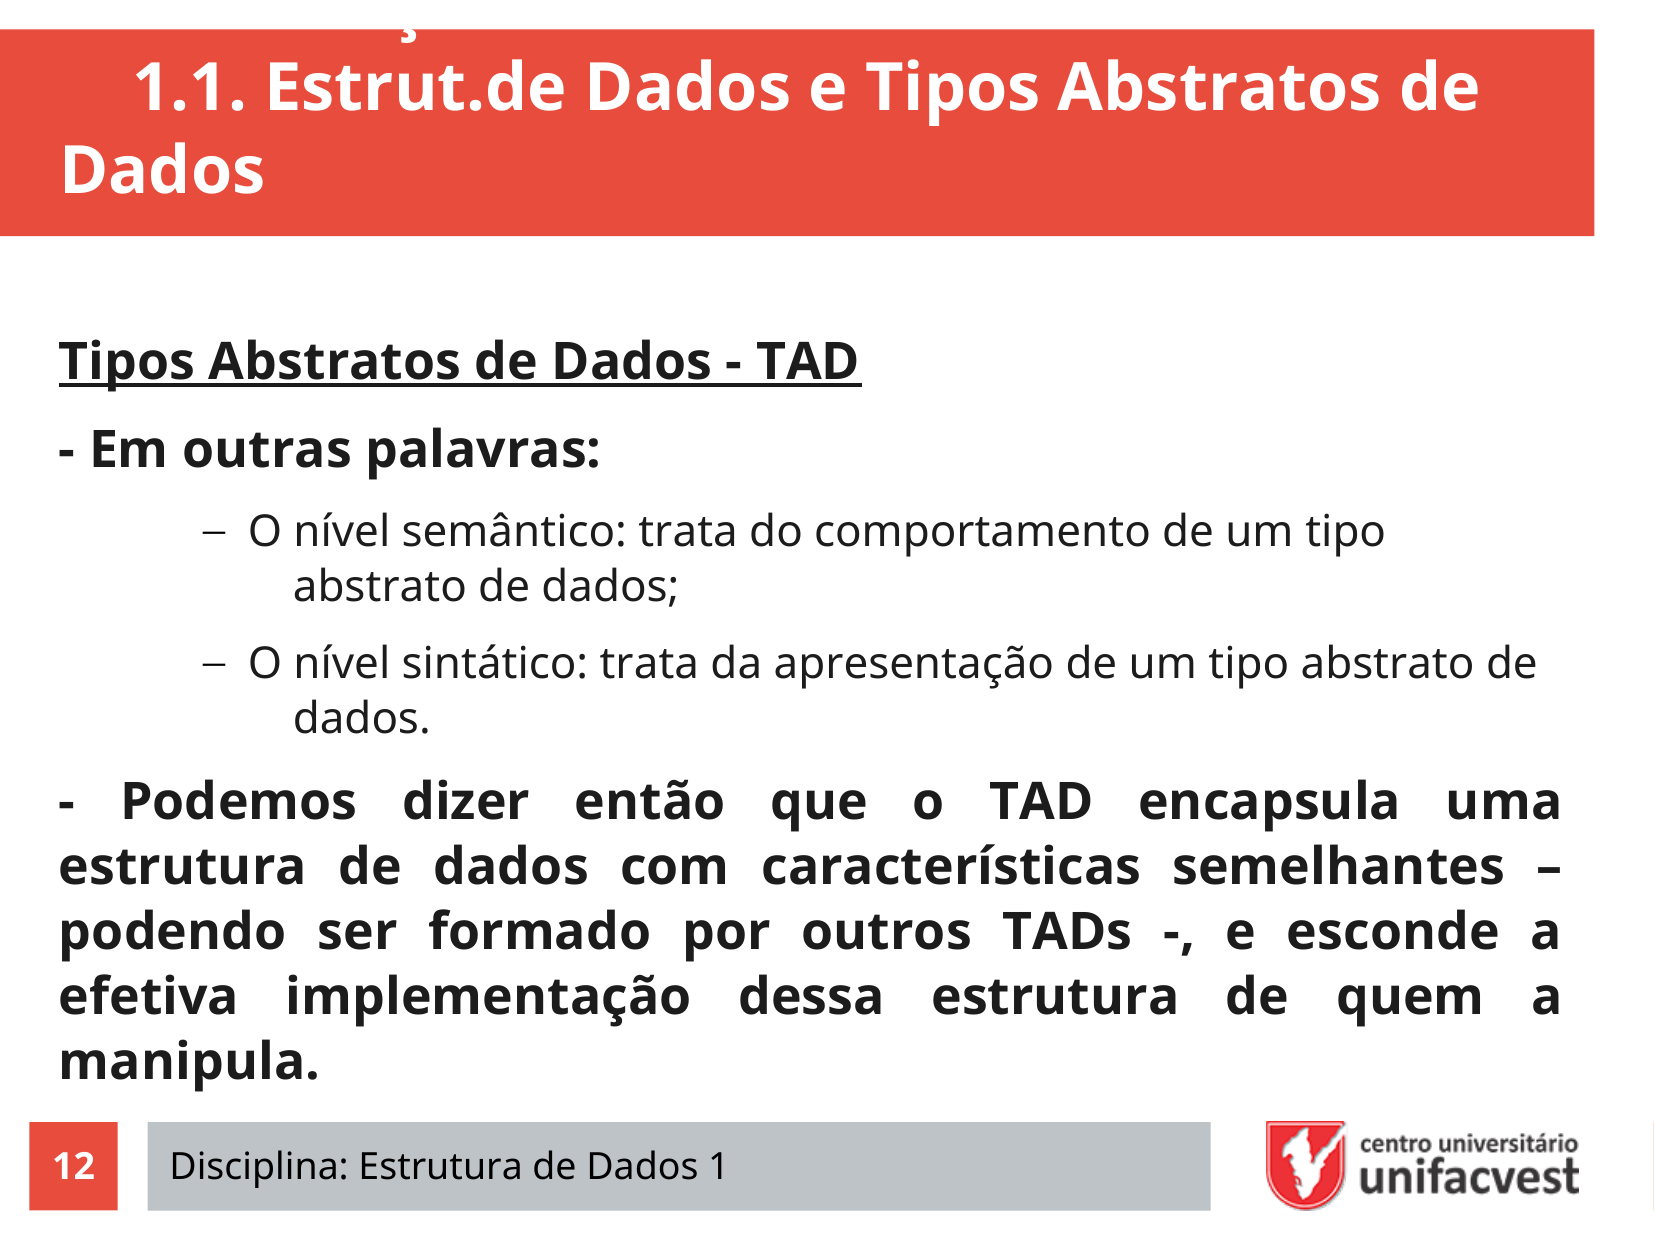

# 1. Introdução 1.1. Estrut.de Dados e Tipos Abstratos de Dados
Tipos Abstratos de Dados - TAD
- Em outras palavras:
O nível semântico: trata do comportamento de um tipo abstrato de dados;
O nível sintático: trata da apresentação de um tipo abstrato de dados.
- Podemos dizer então que o TAD encapsula uma estrutura de dados com características semelhantes – podendo ser formado por outros TADs -, e esconde a efetiva implementação dessa estrutura de quem a manipula.
12
Disciplina: Estrutura de Dados 1